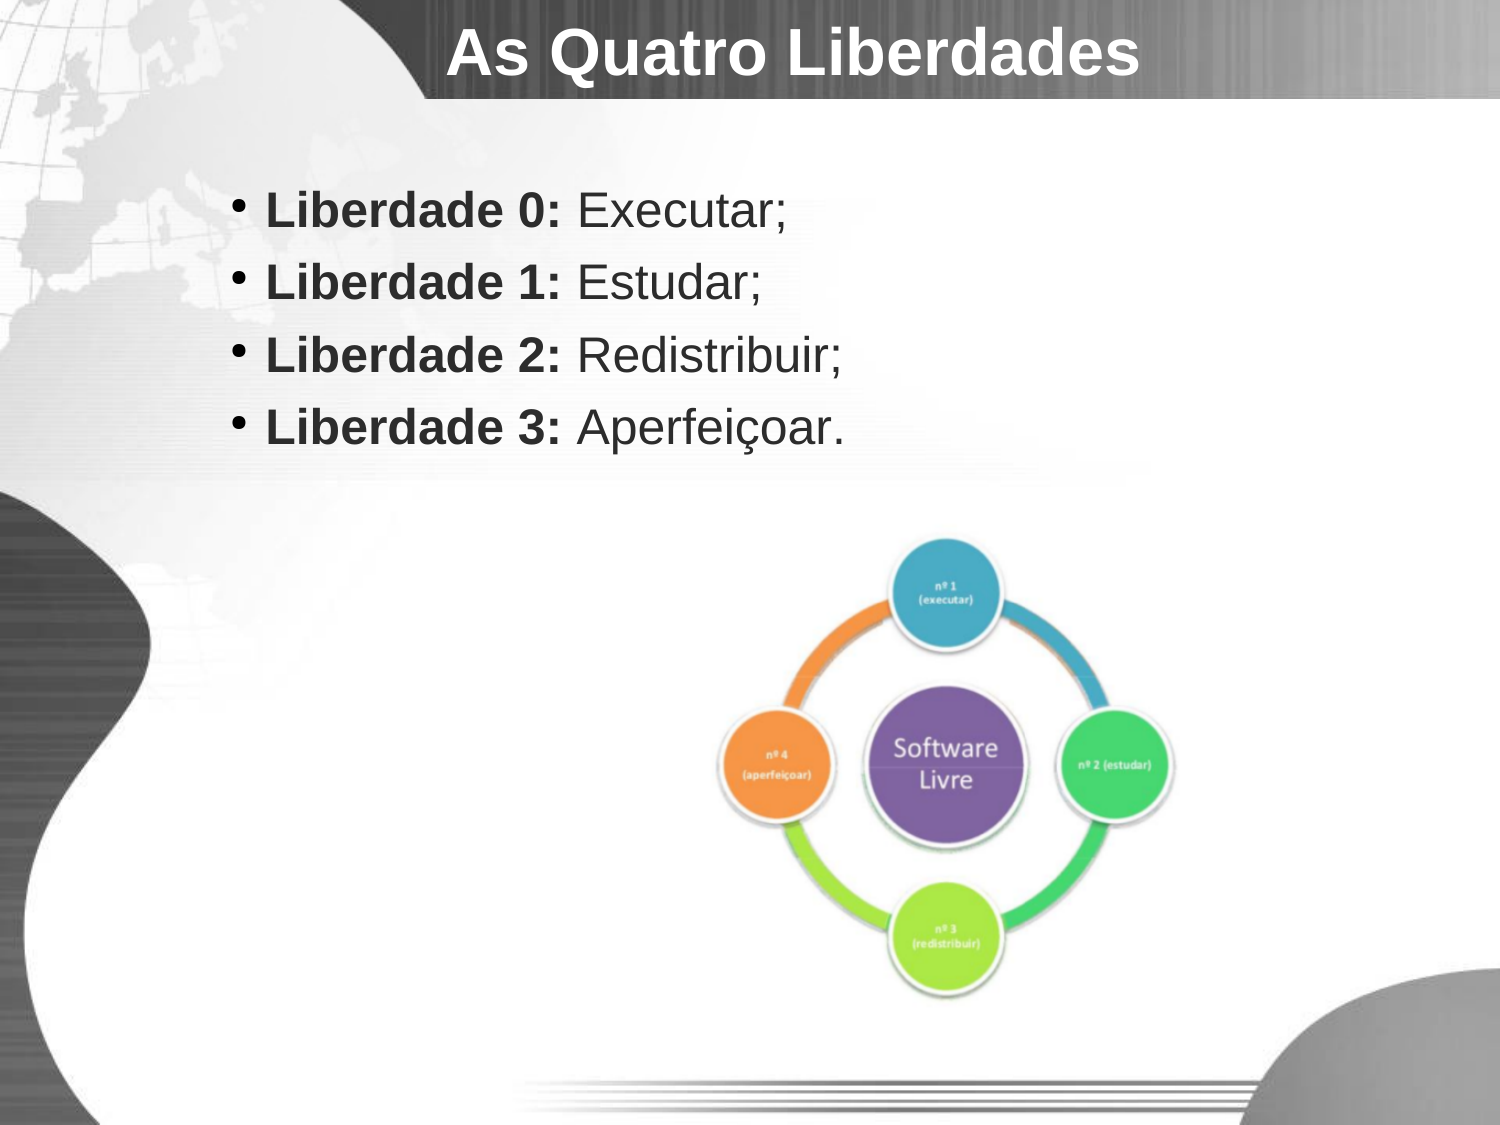

# As Quatro Liberdades
Liberdade 0: Executar;
Liberdade 1: Estudar;
Liberdade 2: Redistribuir;
Liberdade 3: Aperfeiçoar.